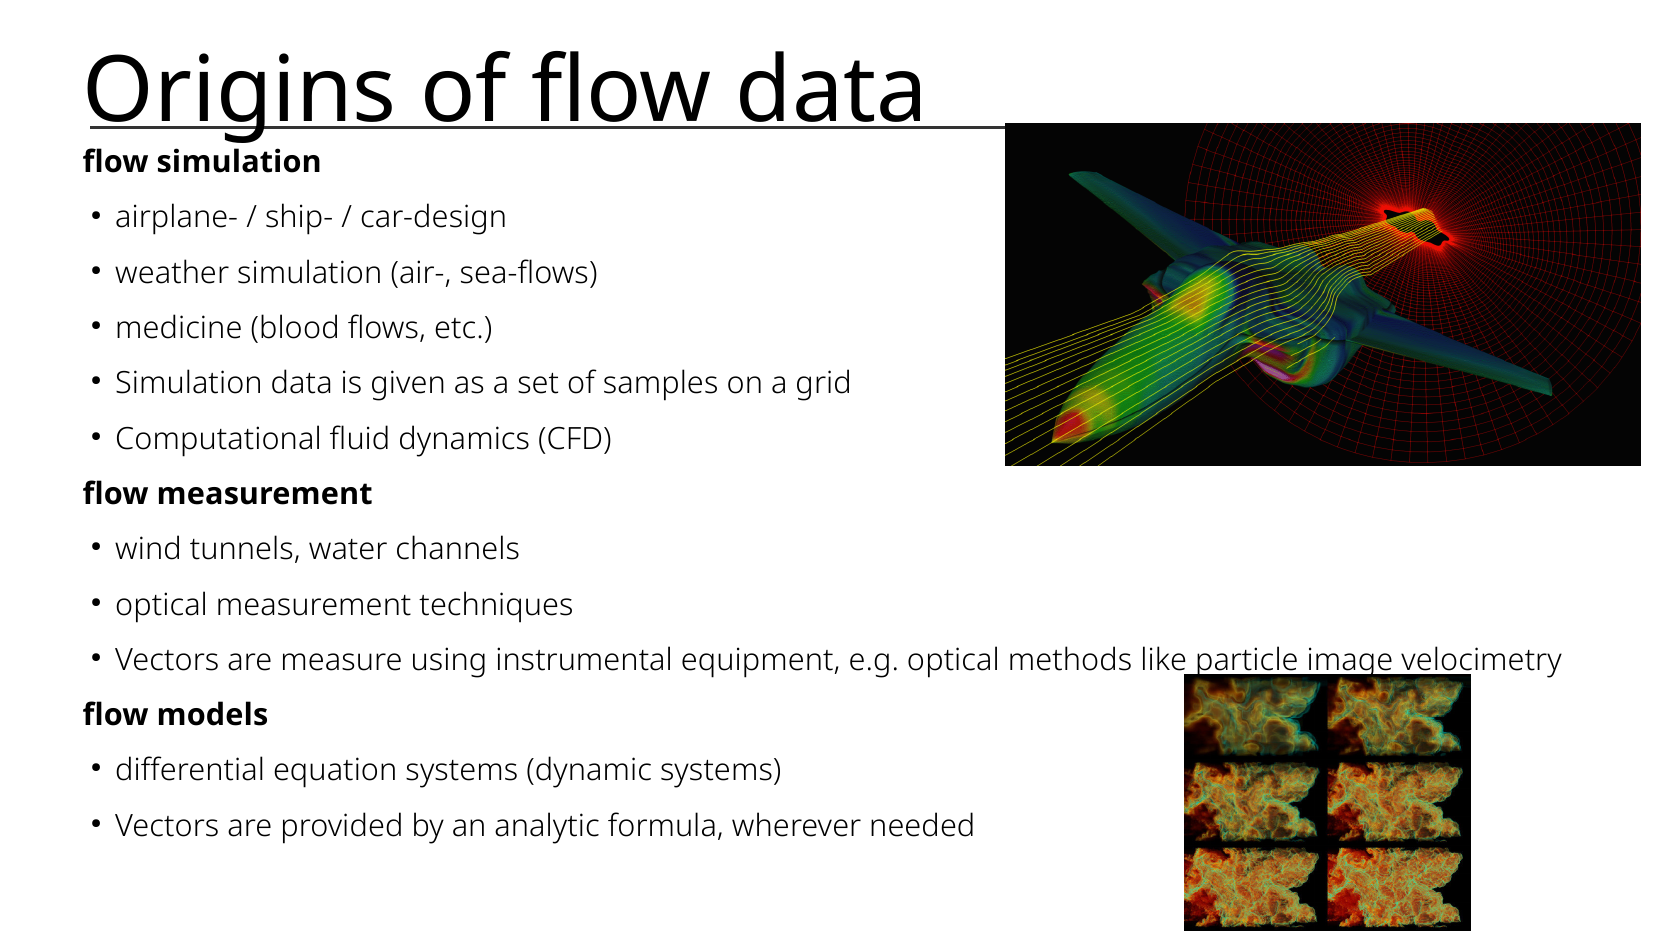

# Origins of flow data
flow simulation
airplane- / ship- / car-design
weather simulation (air-, sea-flows)
medicine (blood flows, etc.)
Simulation data is given as a set of samples on a grid
Computational fluid dynamics (CFD)
flow measurement
wind tunnels, water channels
optical measurement techniques
Vectors are measure using instrumental equipment, e.g. optical methods like particle image velocimetry
flow models
differential equation systems (dynamic systems)
Vectors are provided by an analytic formula, wherever needed